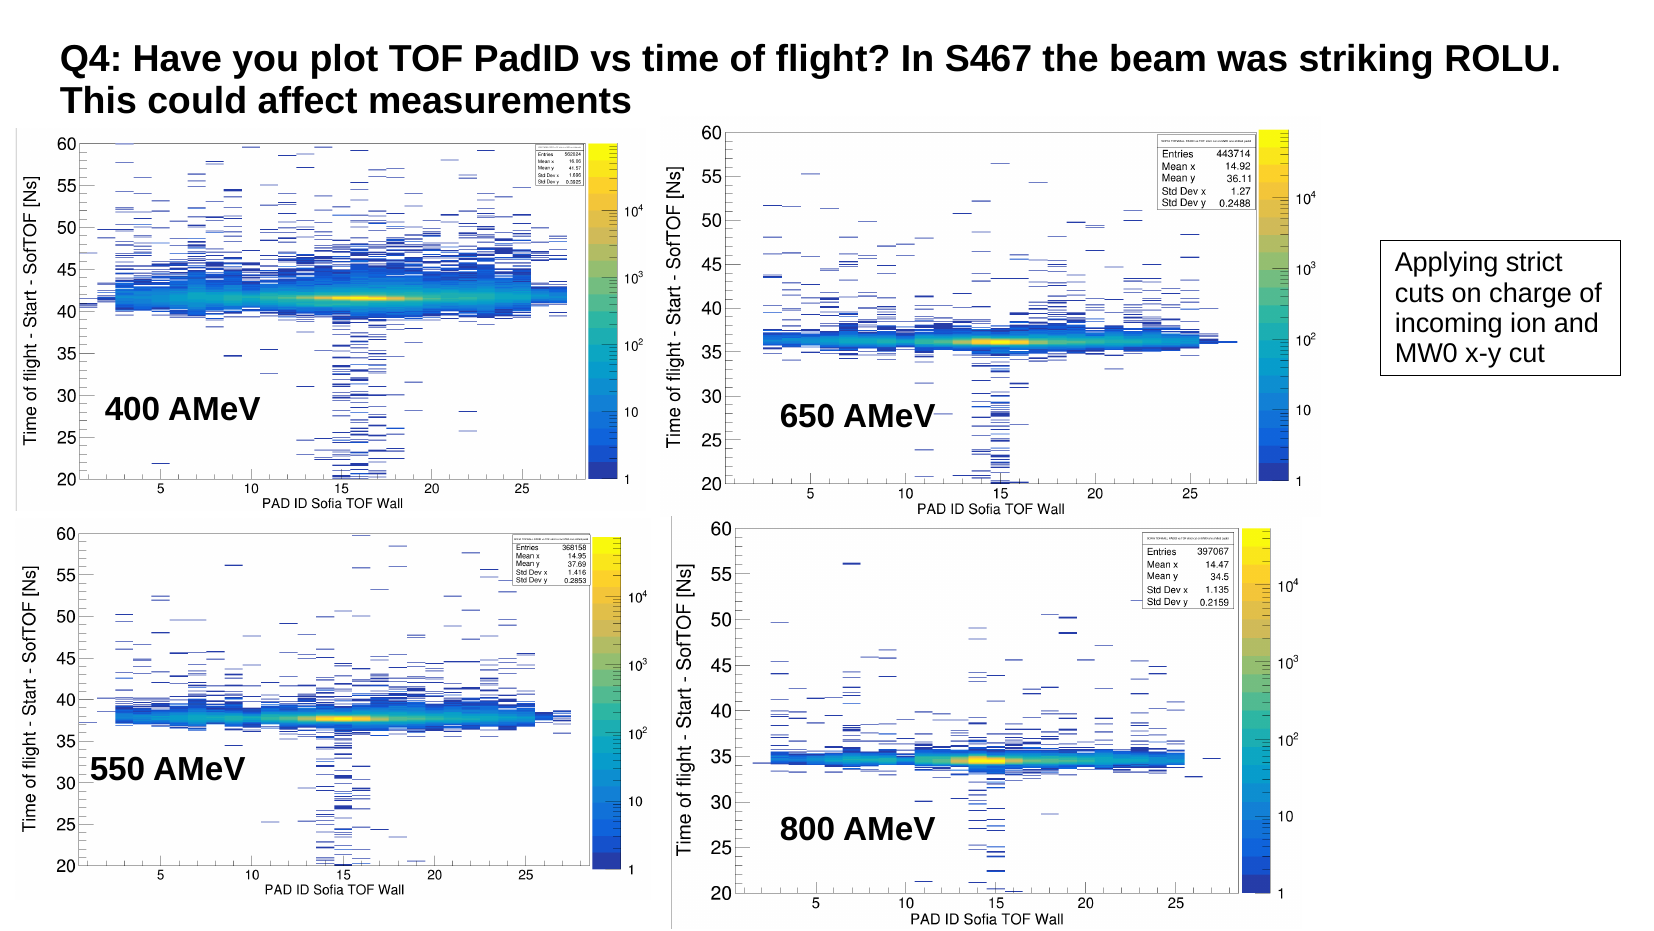

Q4: Have you plot TOF PadID vs time of flight? In S467 the beam was striking ROLU. This could affect measurements
Applying strict cuts on charge of incoming ion and MW0 x-y cut
400 AMeV
650 AMeV
550 AMeV
800 AMeV